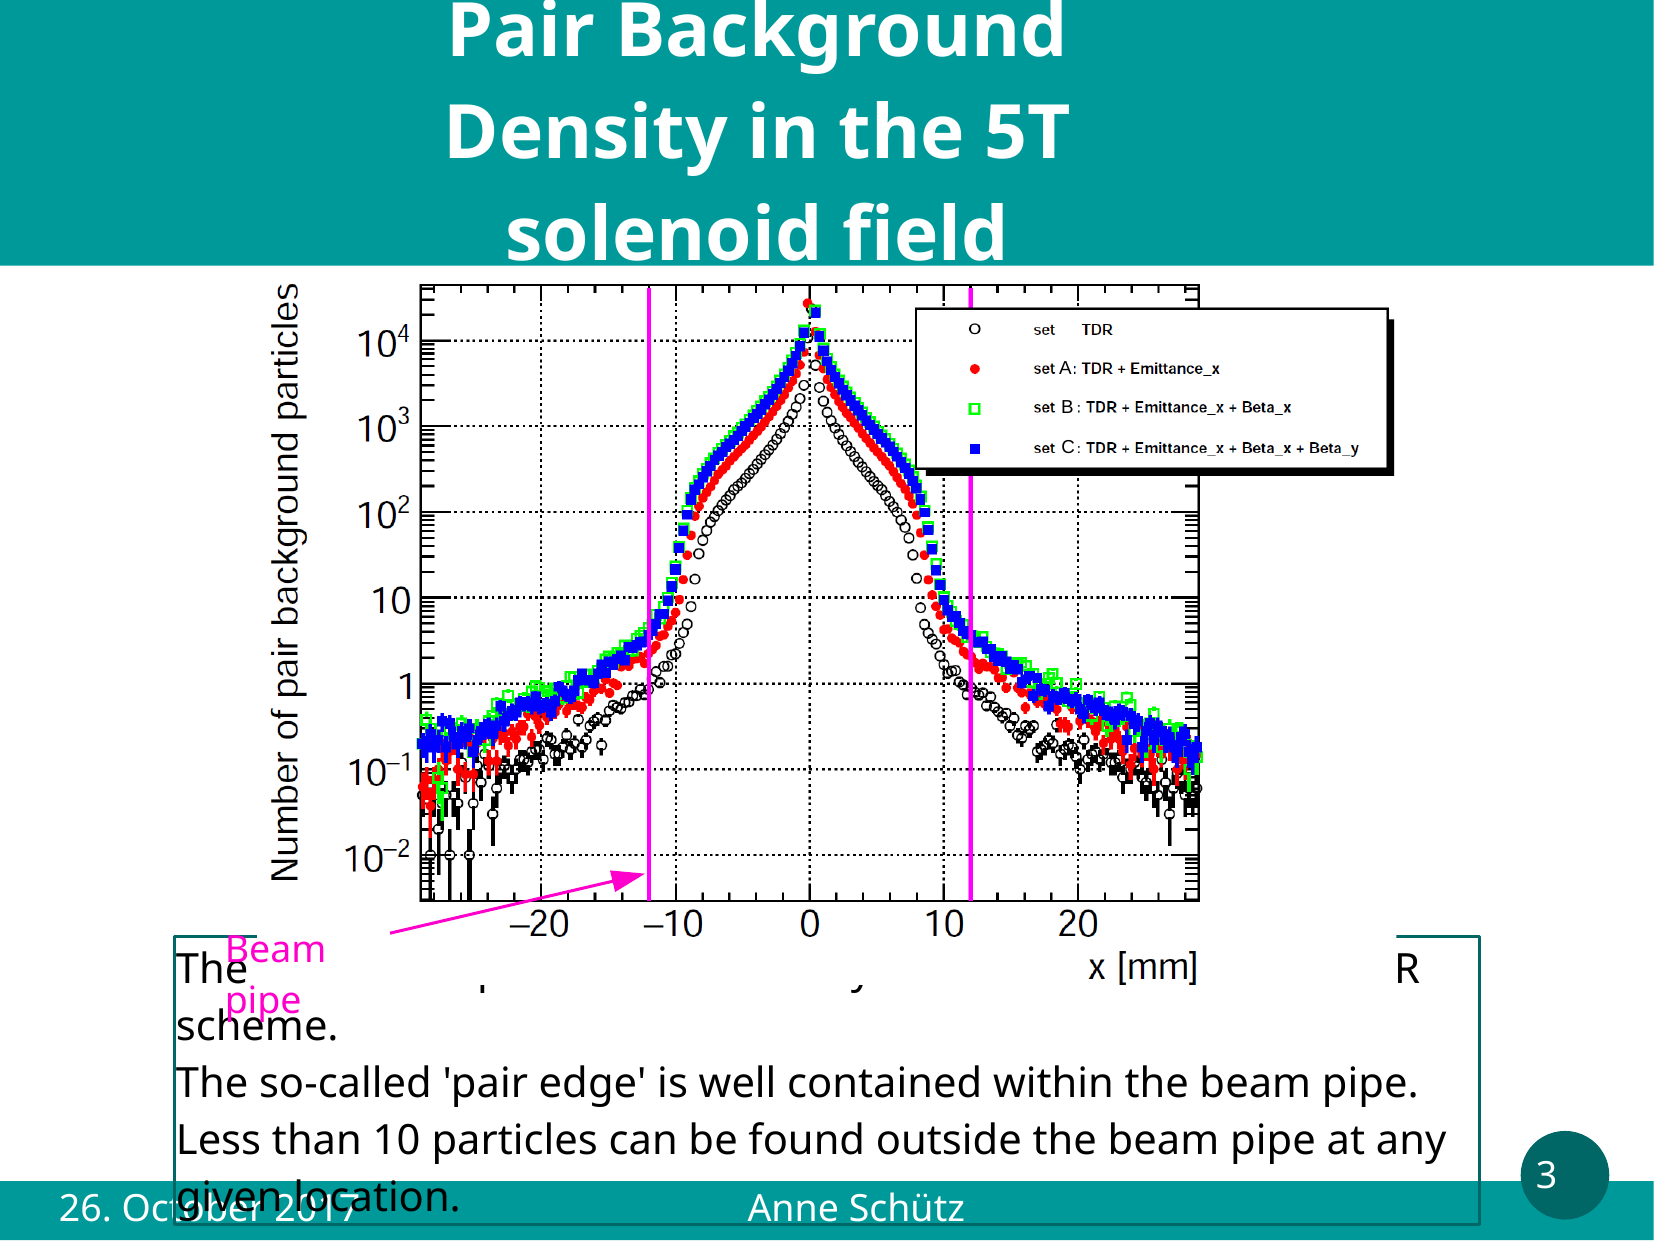

# Pair Background Density in the 5T solenoid field
A
B
C
Beam pipe
The number of pairs is increased by a factor of ~4-6 wrt the TDR scheme.
The so-called 'pair edge' is well contained within the beam pipe.
Less than 10 particles can be found outside the beam pipe at any given location.